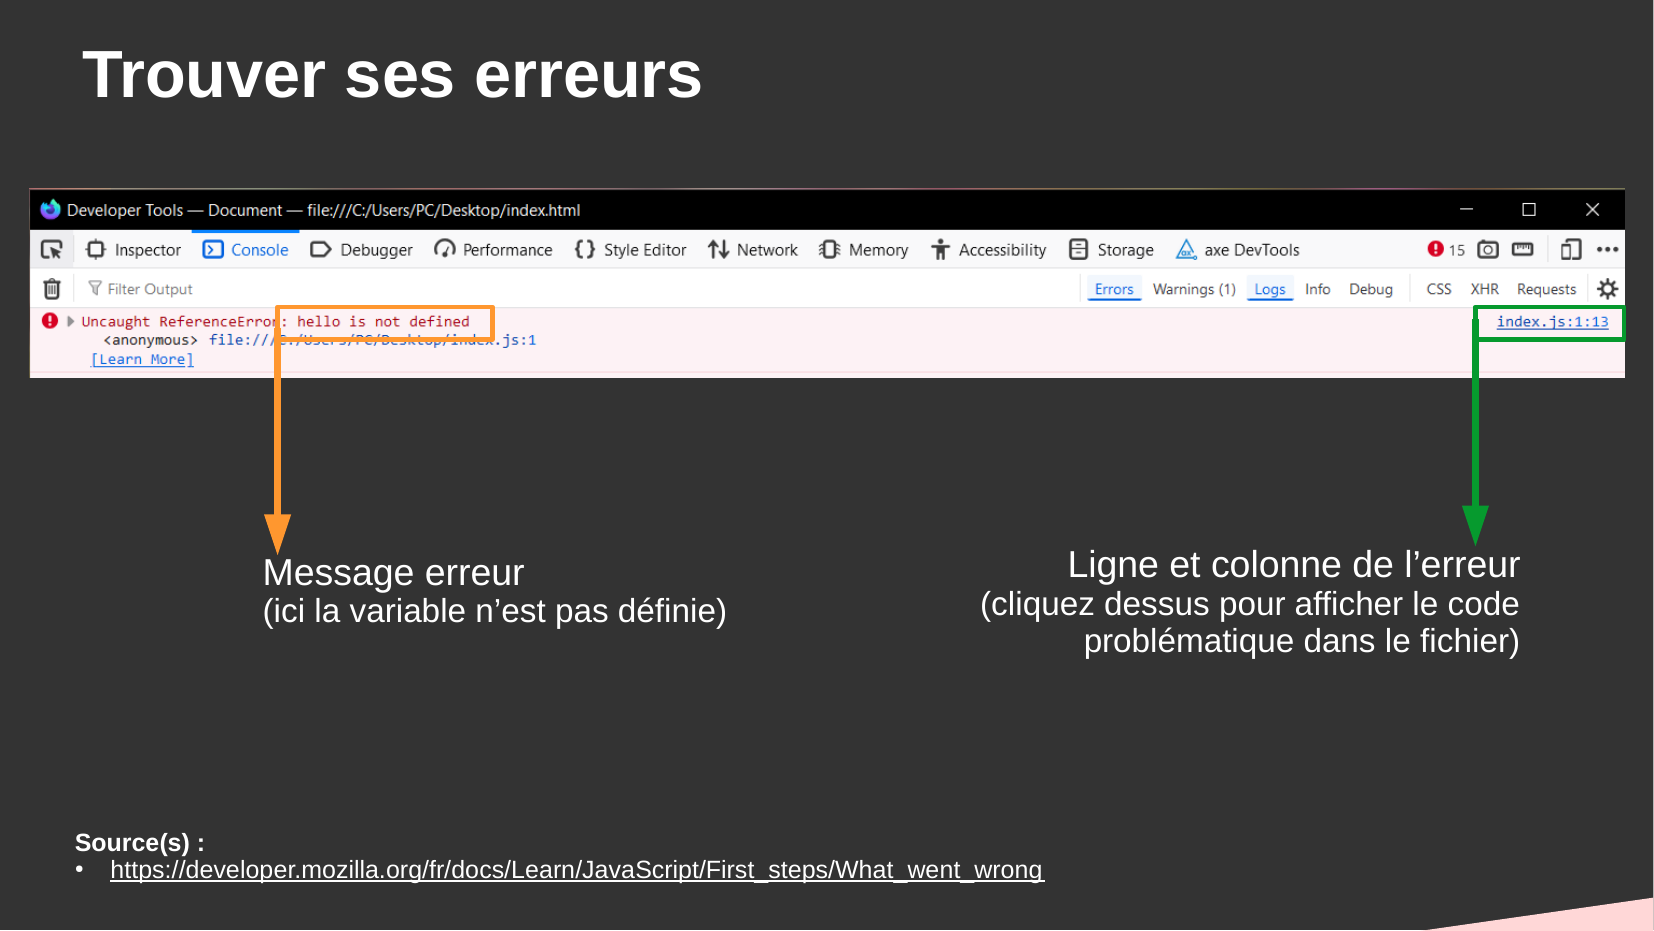

# Trouver ses erreurs
Ligne et colonne de l’erreur
(cliquez dessus pour afficher le code problématique dans le fichier)
Message erreur
(ici la variable n’est pas définie)
Source(s) :
https://developer.mozilla.org/fr/docs/Learn/JavaScript/First_steps/What_went_wrong